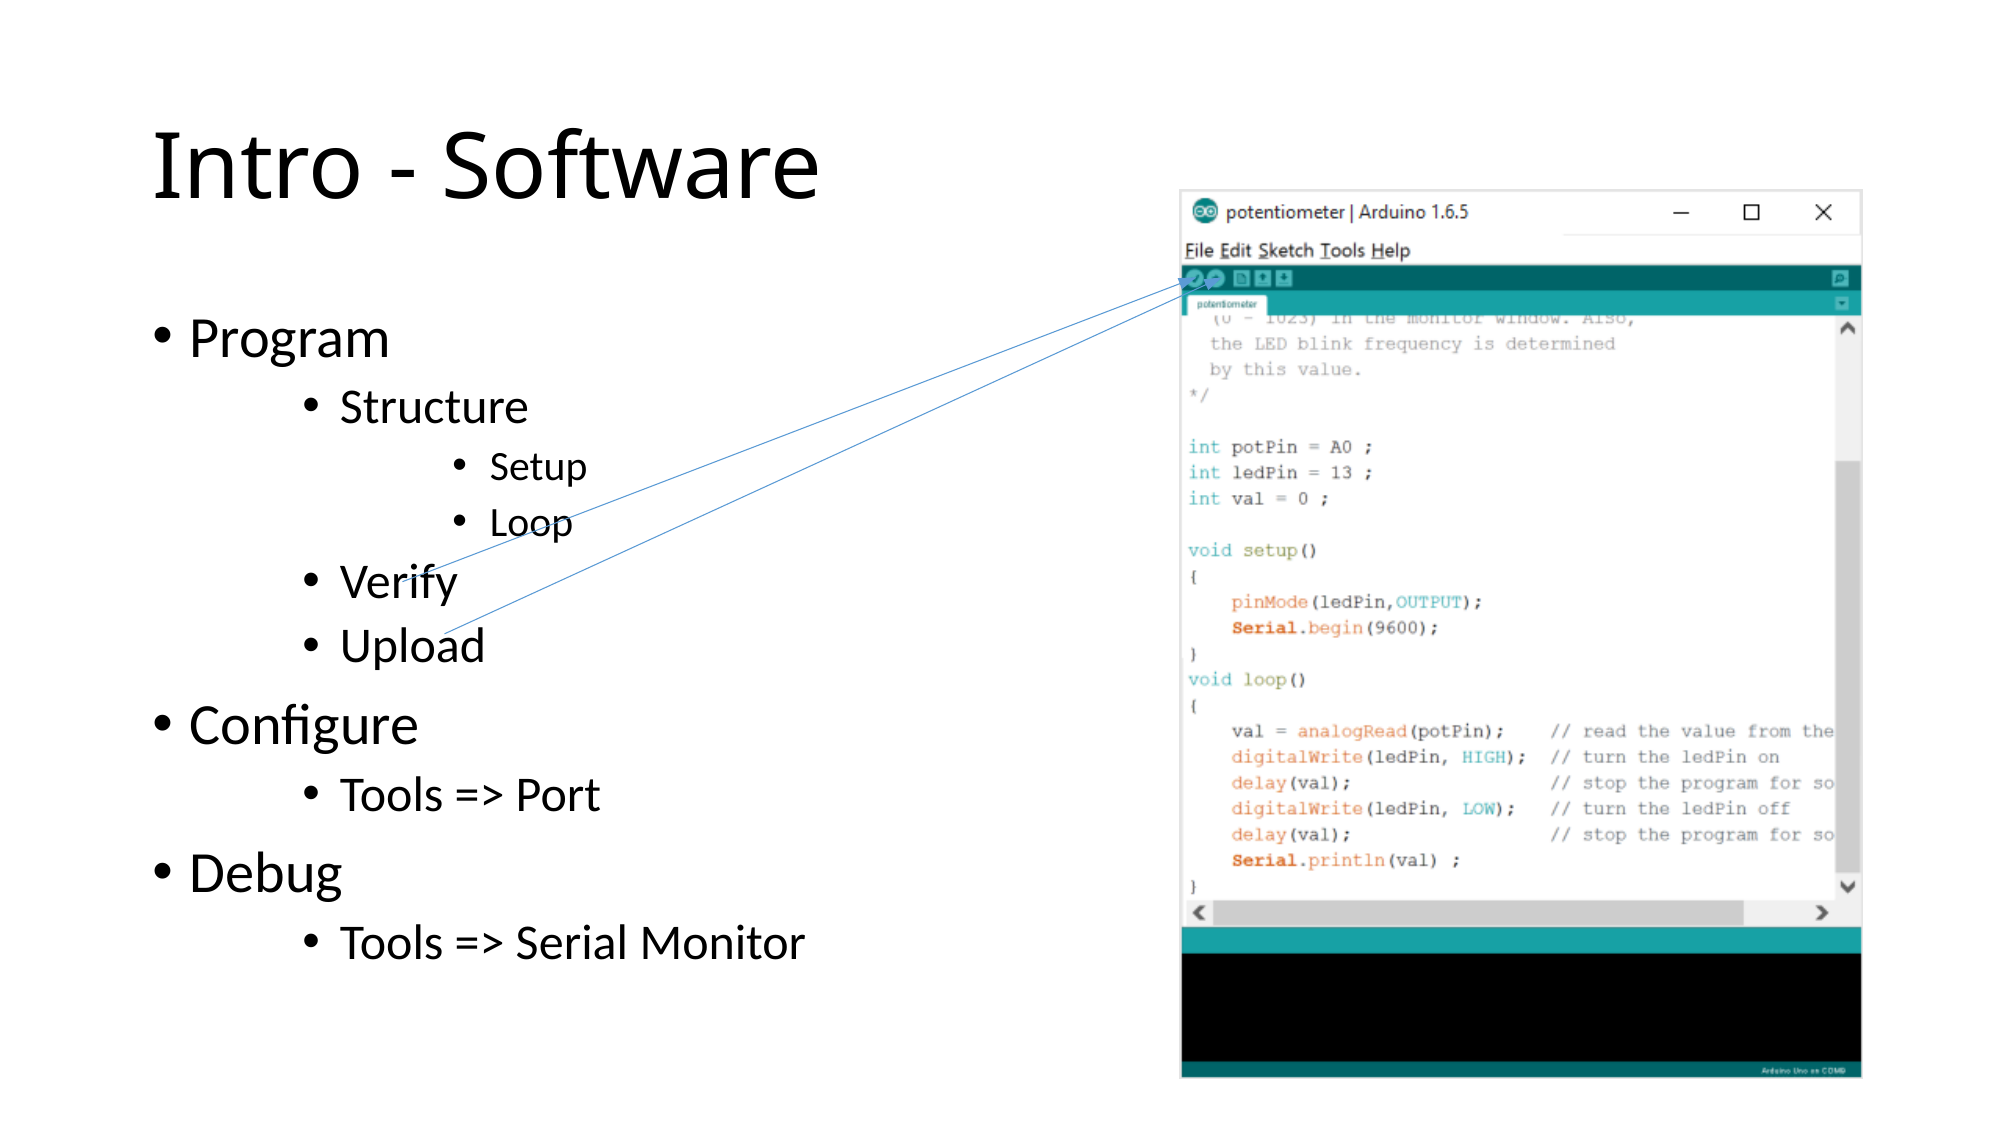

# Intro - Software
Program
Structure
Setup
Loop
Verify
Upload
Configure
Tools => Port
Debug
Tools => Serial Monitor